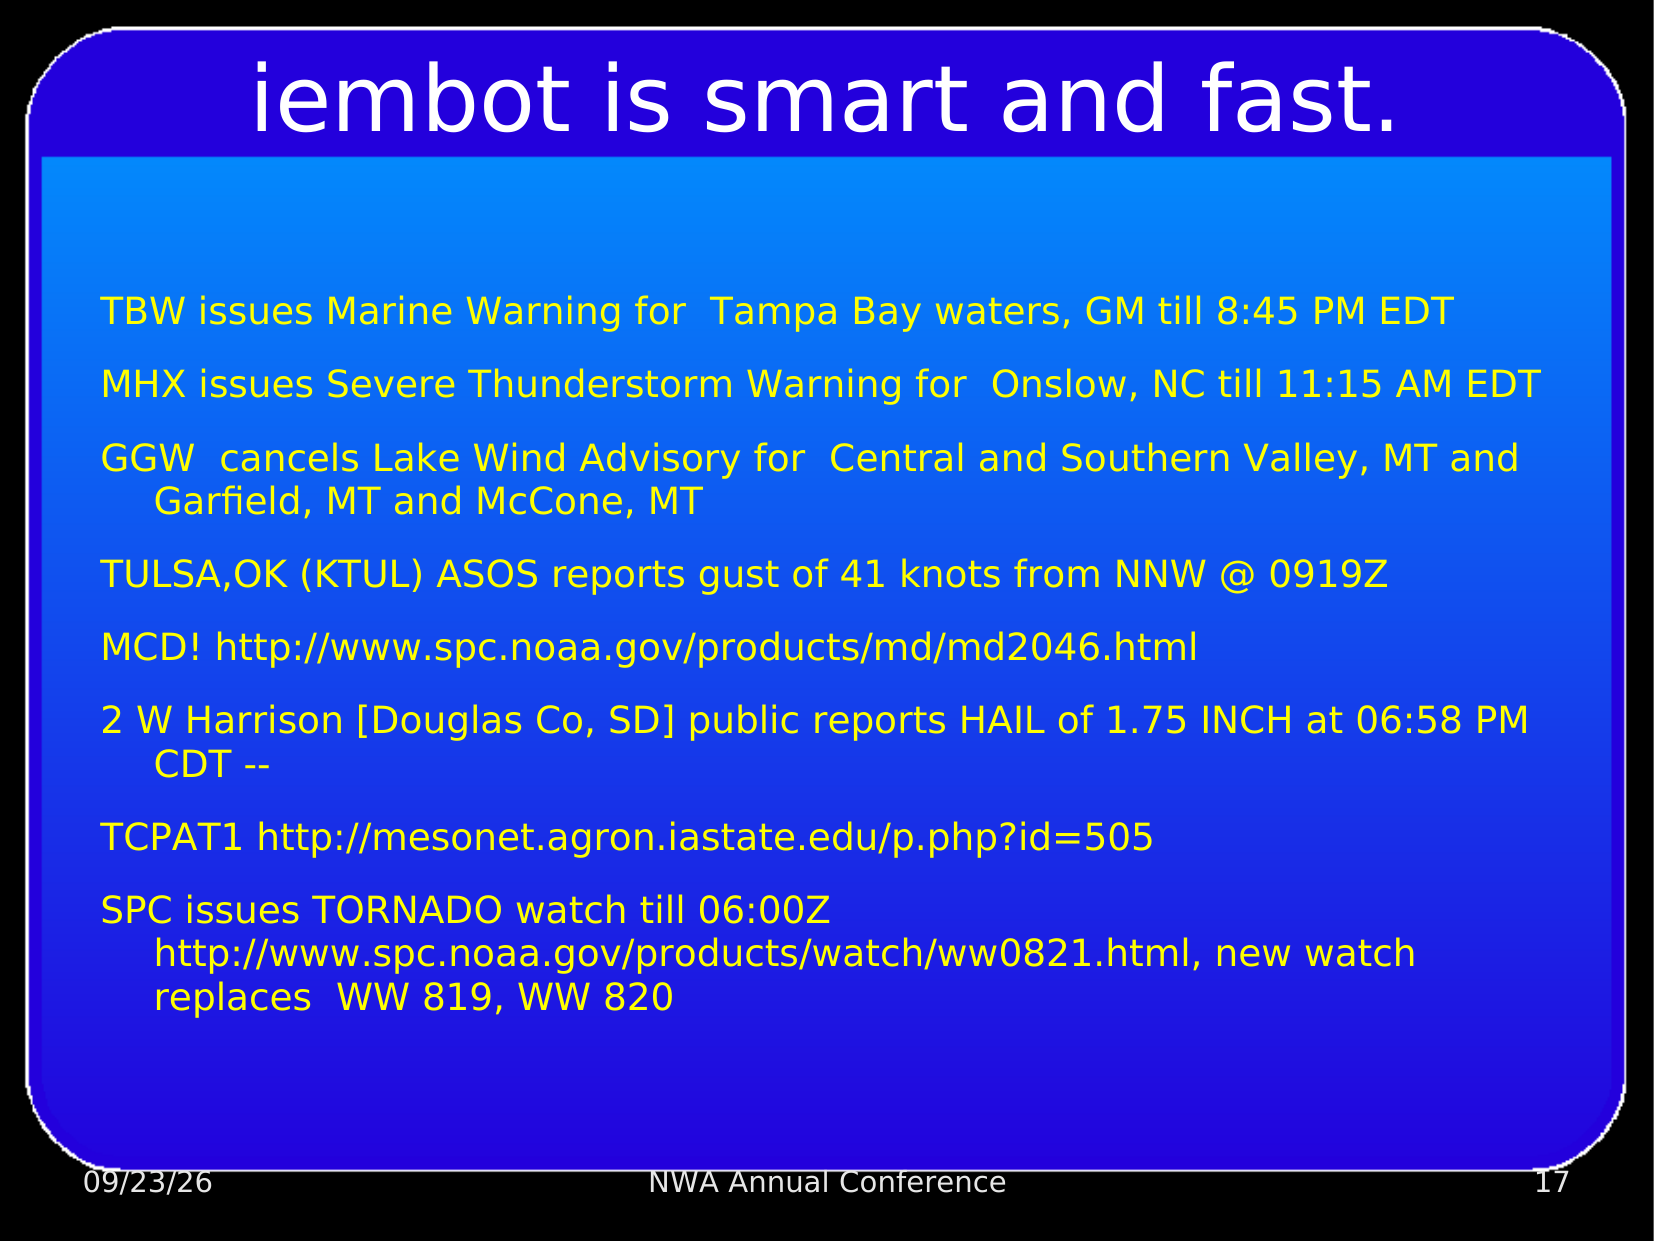

# iembot is smart and fast.
TBW issues Marine Warning for Tampa Bay waters, GM till 8:45 PM EDT
MHX issues Severe Thunderstorm Warning for Onslow, NC till 11:15 AM EDT
GGW cancels Lake Wind Advisory for Central and Southern Valley, MT and Garfield, MT and McCone, MT
TULSA,OK (KTUL) ASOS reports gust of 41 knots from NNW @ 0919Z
MCD! http://www.spc.noaa.gov/products/md/md2046.html
2 W Harrison [Douglas Co, SD] public reports HAIL of 1.75 INCH at 06:58 PM CDT --
TCPAT1 http://mesonet.agron.iastate.edu/p.php?id=505
SPC issues TORNADO watch till 06:00Z http://www.spc.noaa.gov/products/watch/ww0821.html, new watch replaces WW 819, WW 820
NWA Annual Conference
17